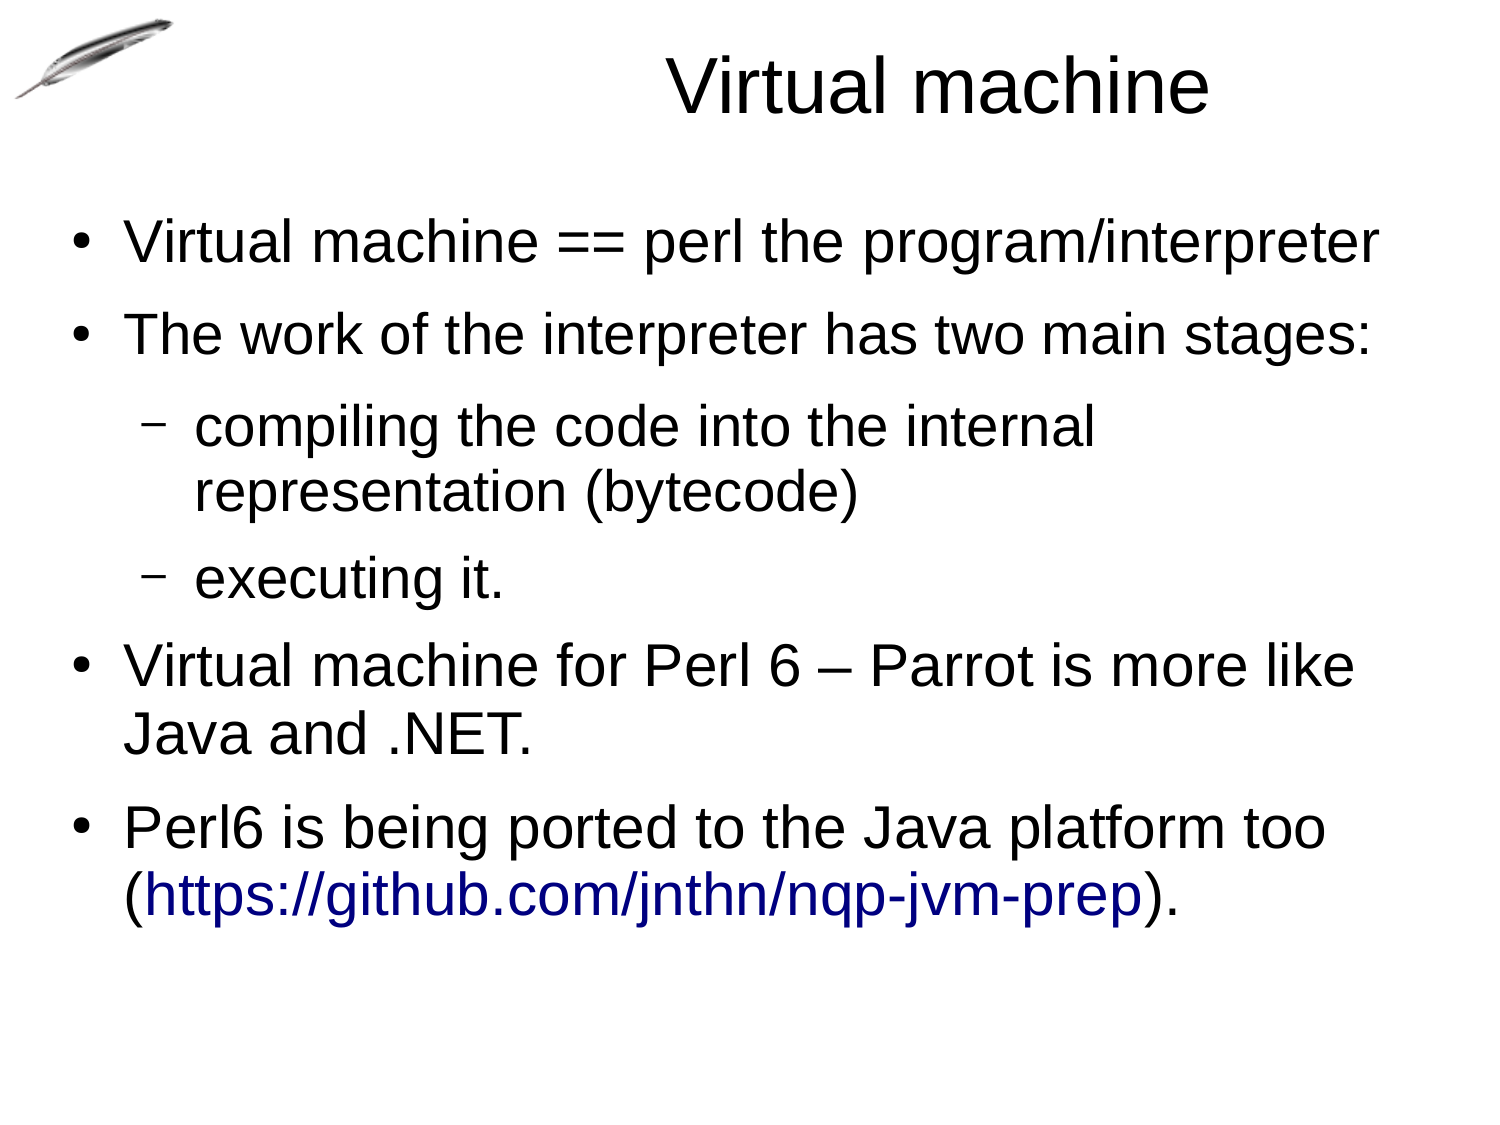

# Virtual machine
Virtual machine == perl the program/interpreter
The work of the interpreter has two main stages:
compiling the code into the internal representation (bytecode)
executing it.
Virtual machine for Perl 6 – Parrot is more like Java and .NET.
Perl6 is being ported to the Java platform too
(https://github.com/jnthn/nqp-jvm-prep).